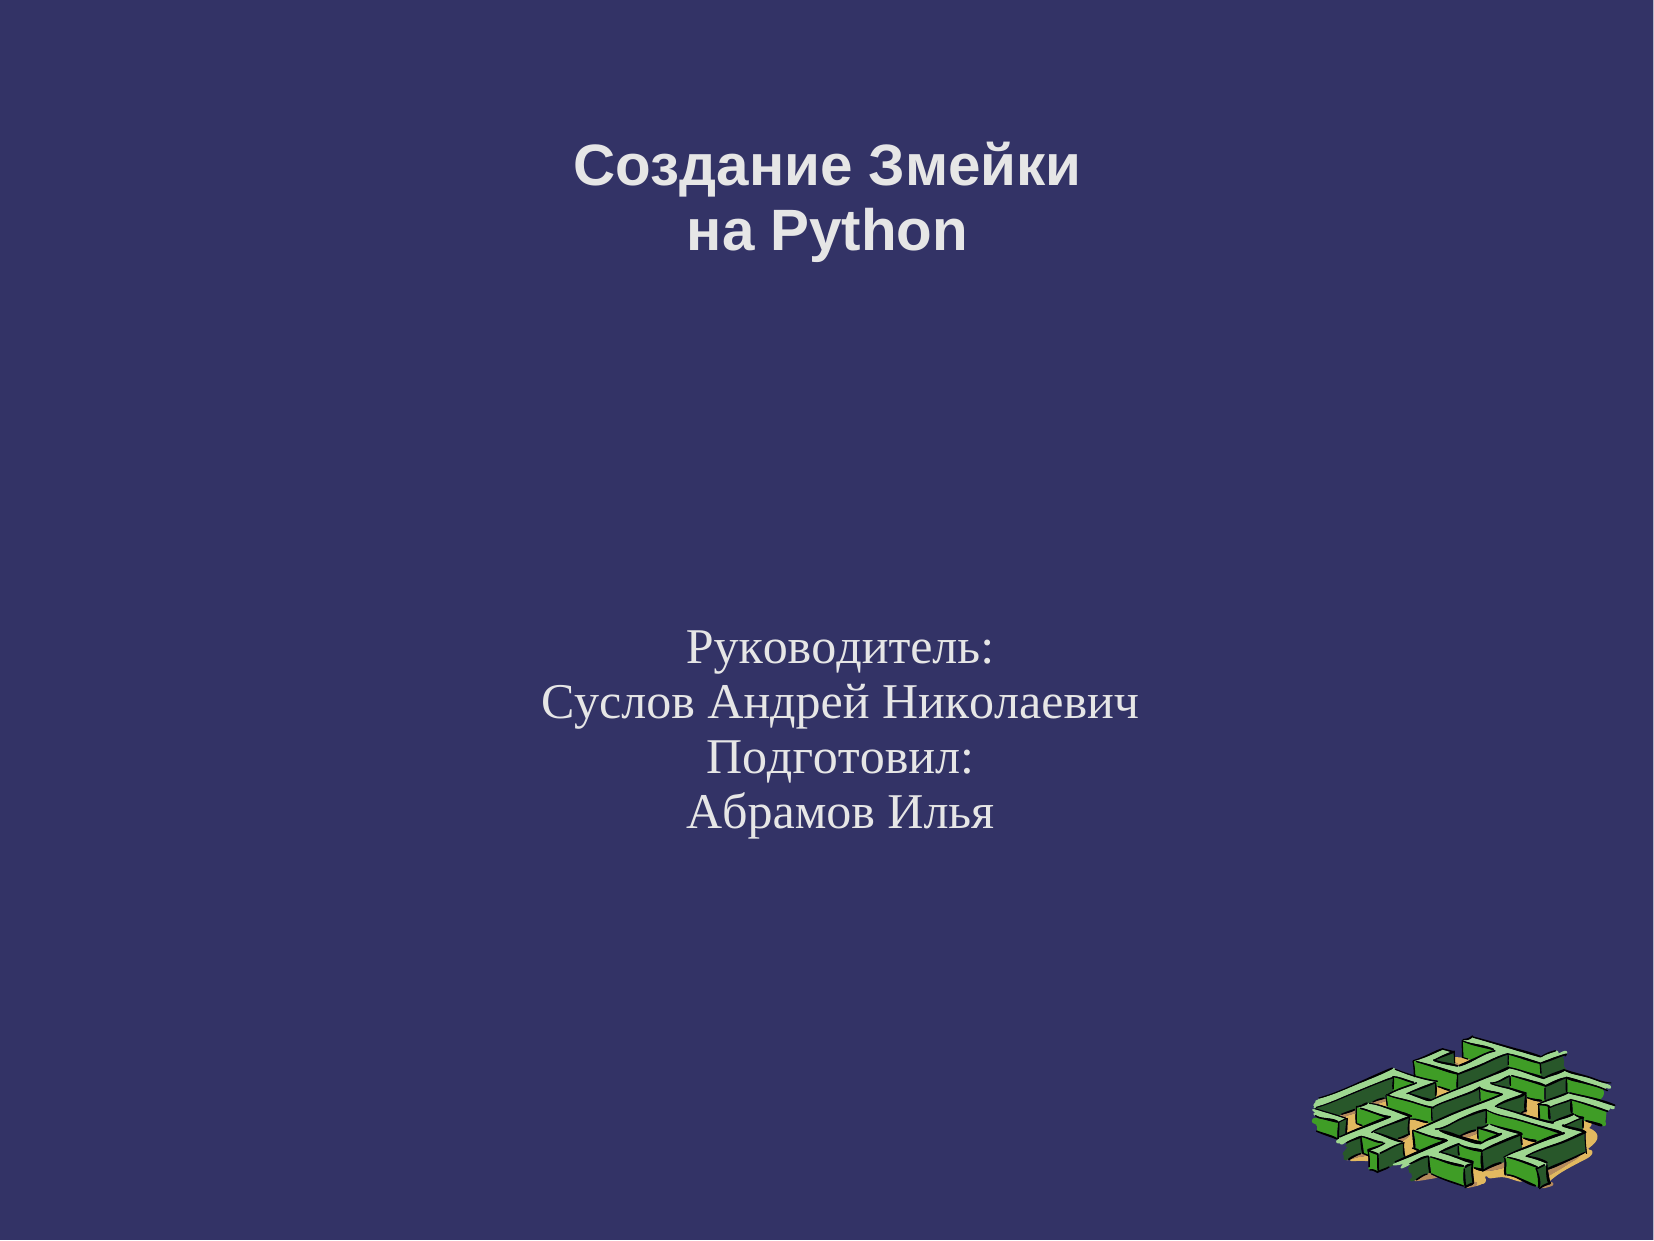

# Создание Змейки на Python
Руководитель:
Суслов Андрей Николаевич
Подготовил:
Абрамов Илья